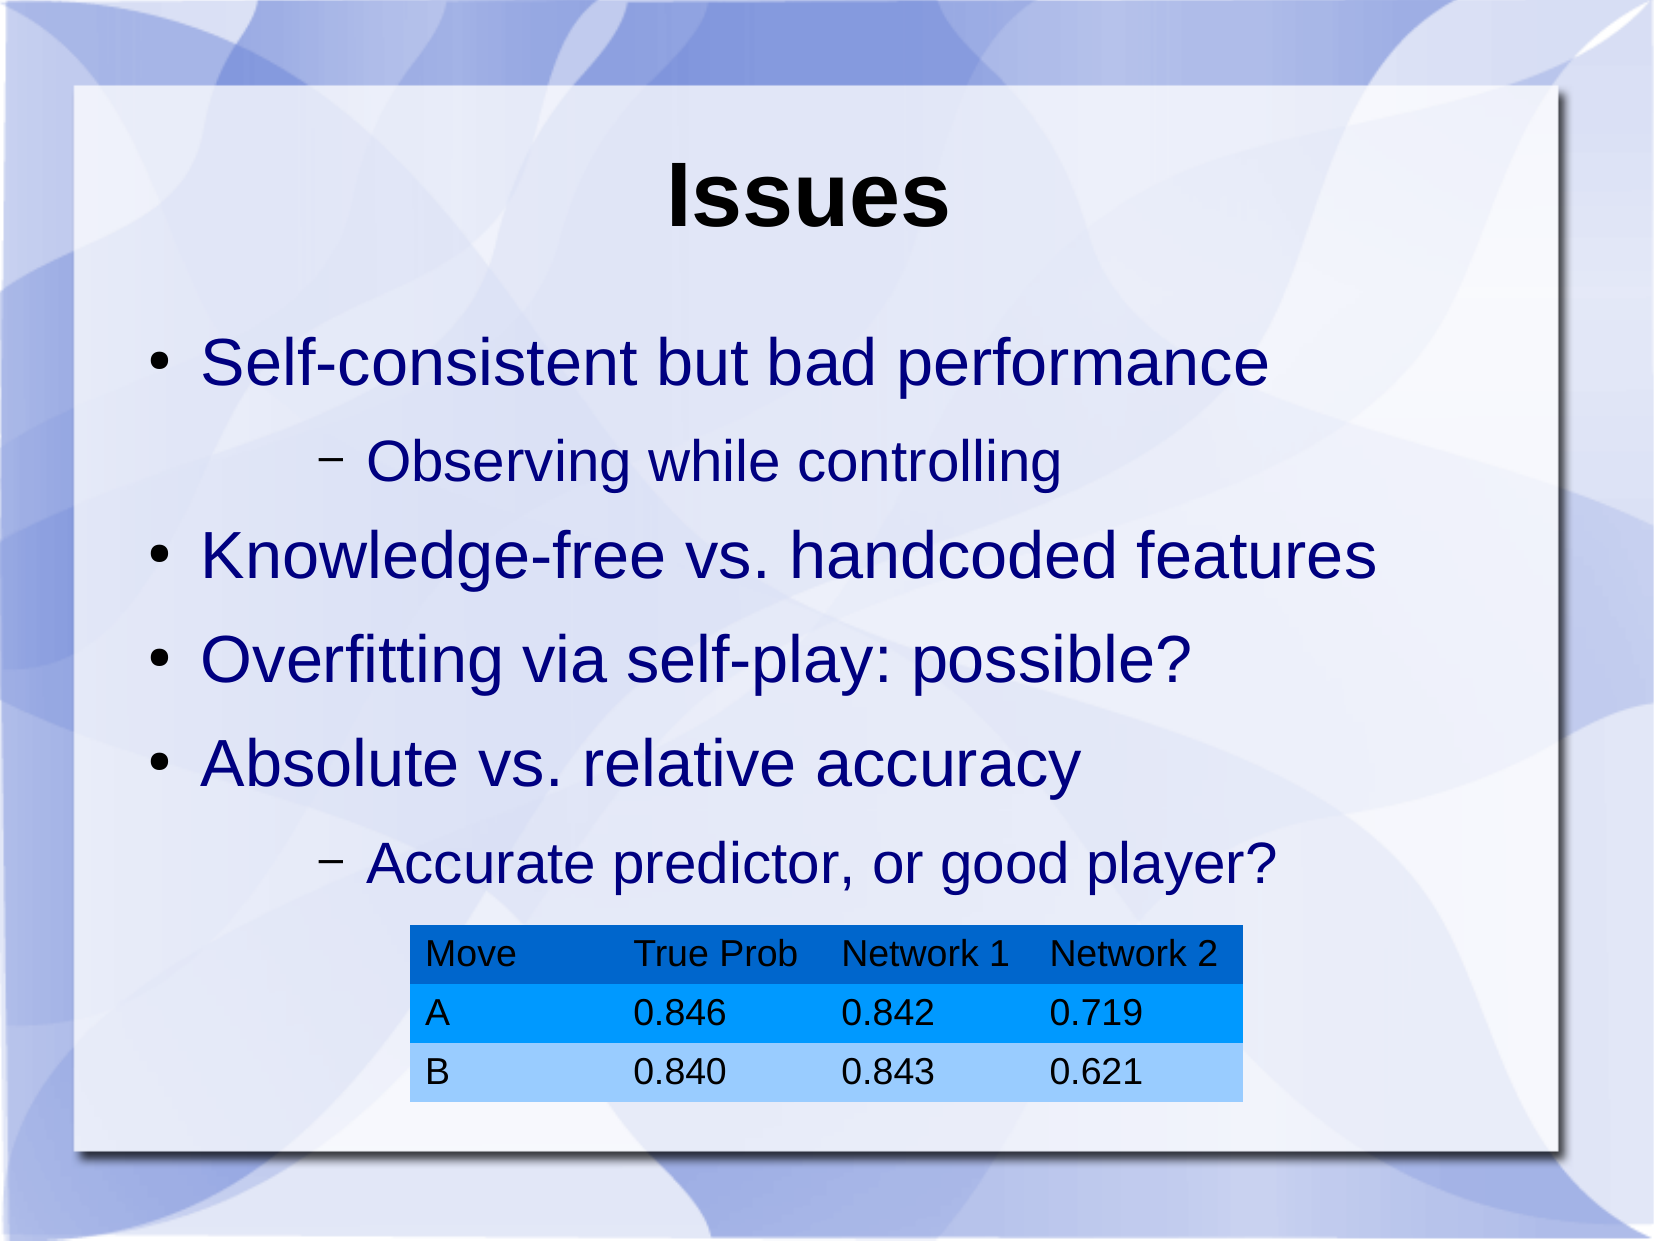

# Issues
Self-consistent but bad performance
Observing while controlling
Knowledge-free vs. handcoded features
Overfitting via self-play: possible?
Absolute vs. relative accuracy
Accurate predictor, or good player?
| Move | True Prob | Network 1 | Network 2 |
| --- | --- | --- | --- |
| A | 0.846 | 0.842 | 0.719 |
| B | 0.840 | 0.843 | 0.621 |